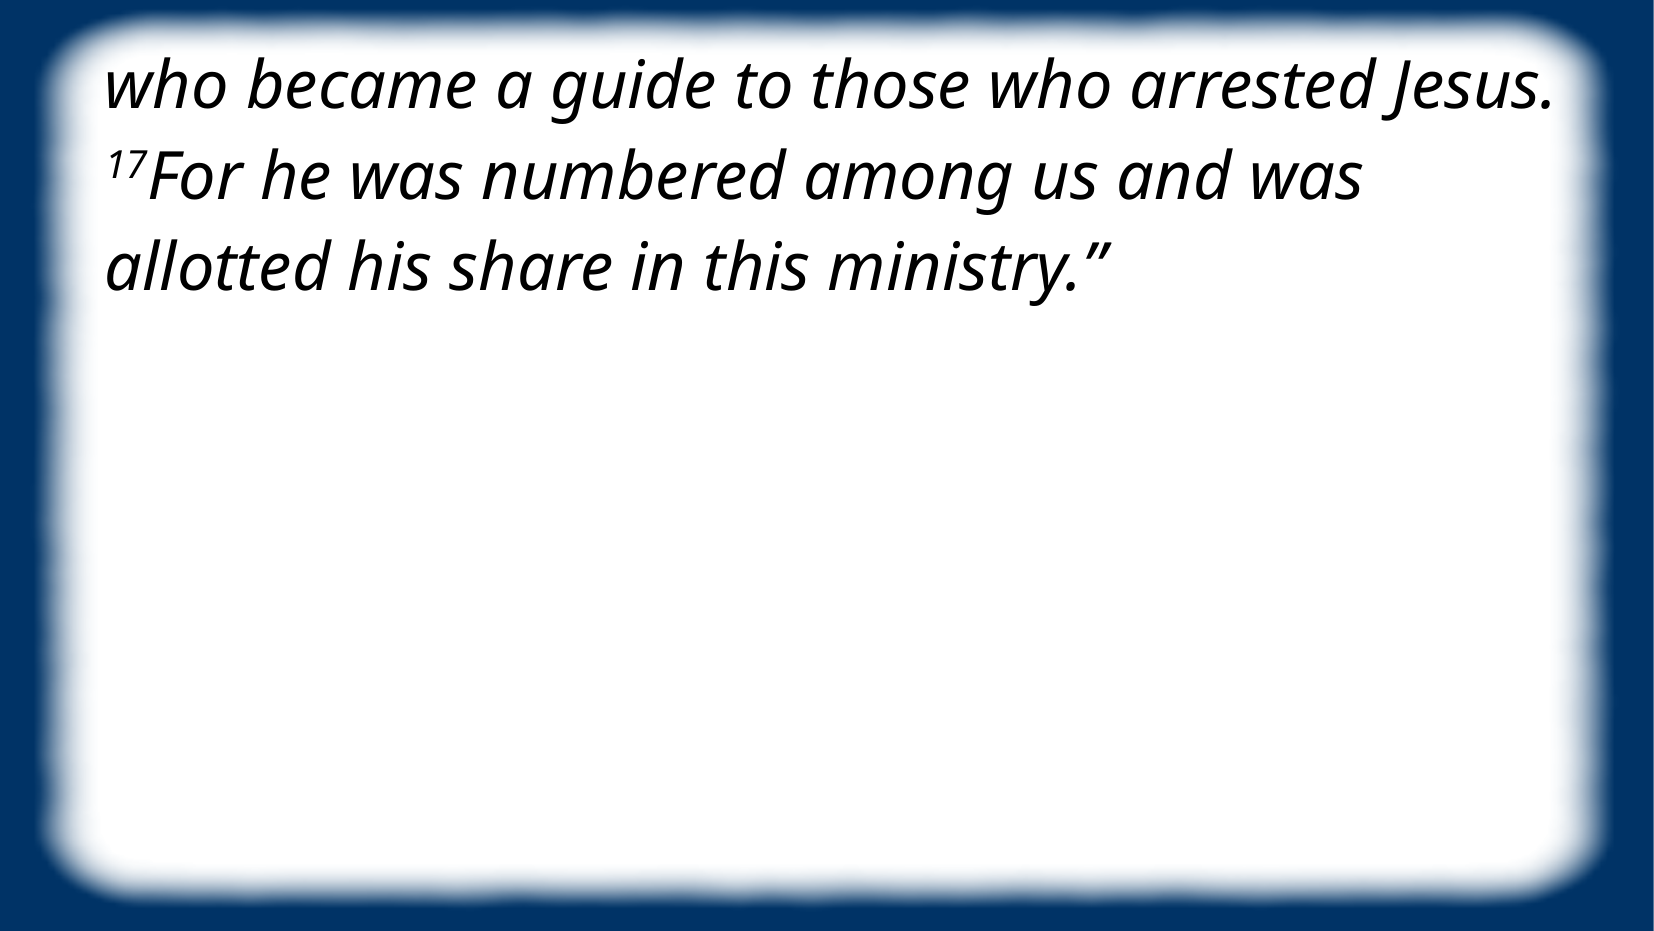

who became a guide to those who arrested Jesus. 17For he was numbered among us and was allotted his share in this ministry.”